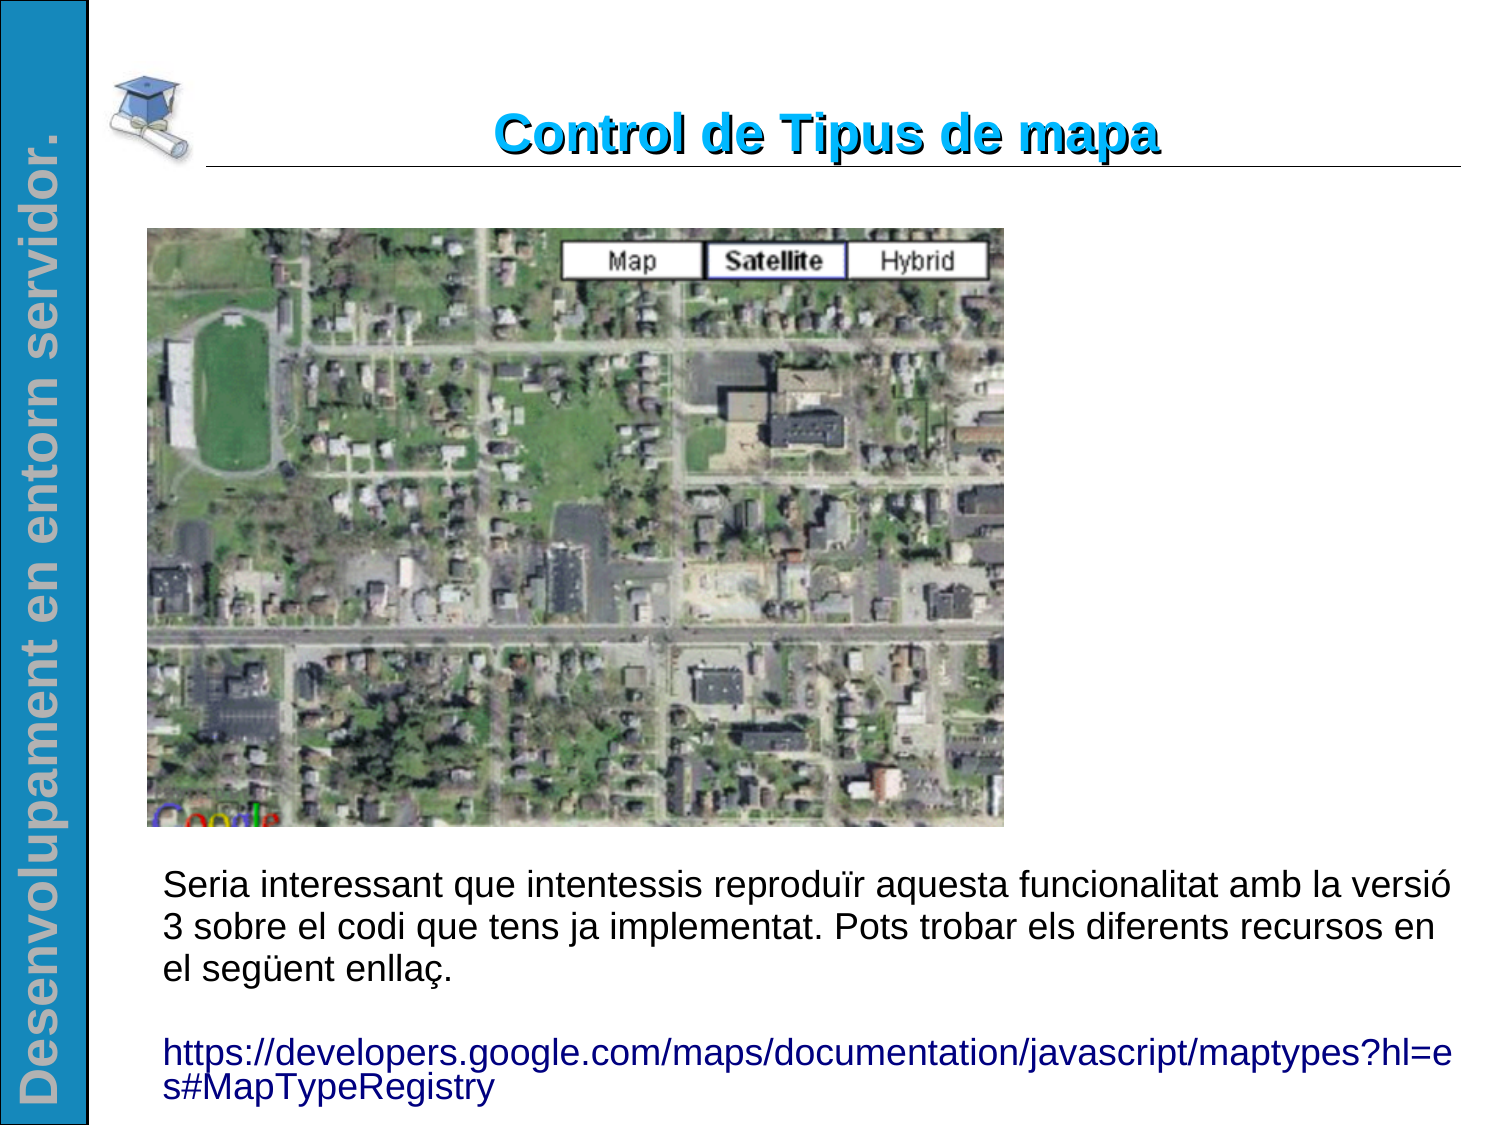

# Control de Tipus de mapa
Seria interessant que intentessis reproduïr aquesta funcionalitat amb la versió 3 sobre el codi que tens ja implementat. Pots trobar els diferents recursos en el següent enllaç.
https://developers.google.com/maps/documentation/javascript/maptypes?hl=es#MapTypeRegistry